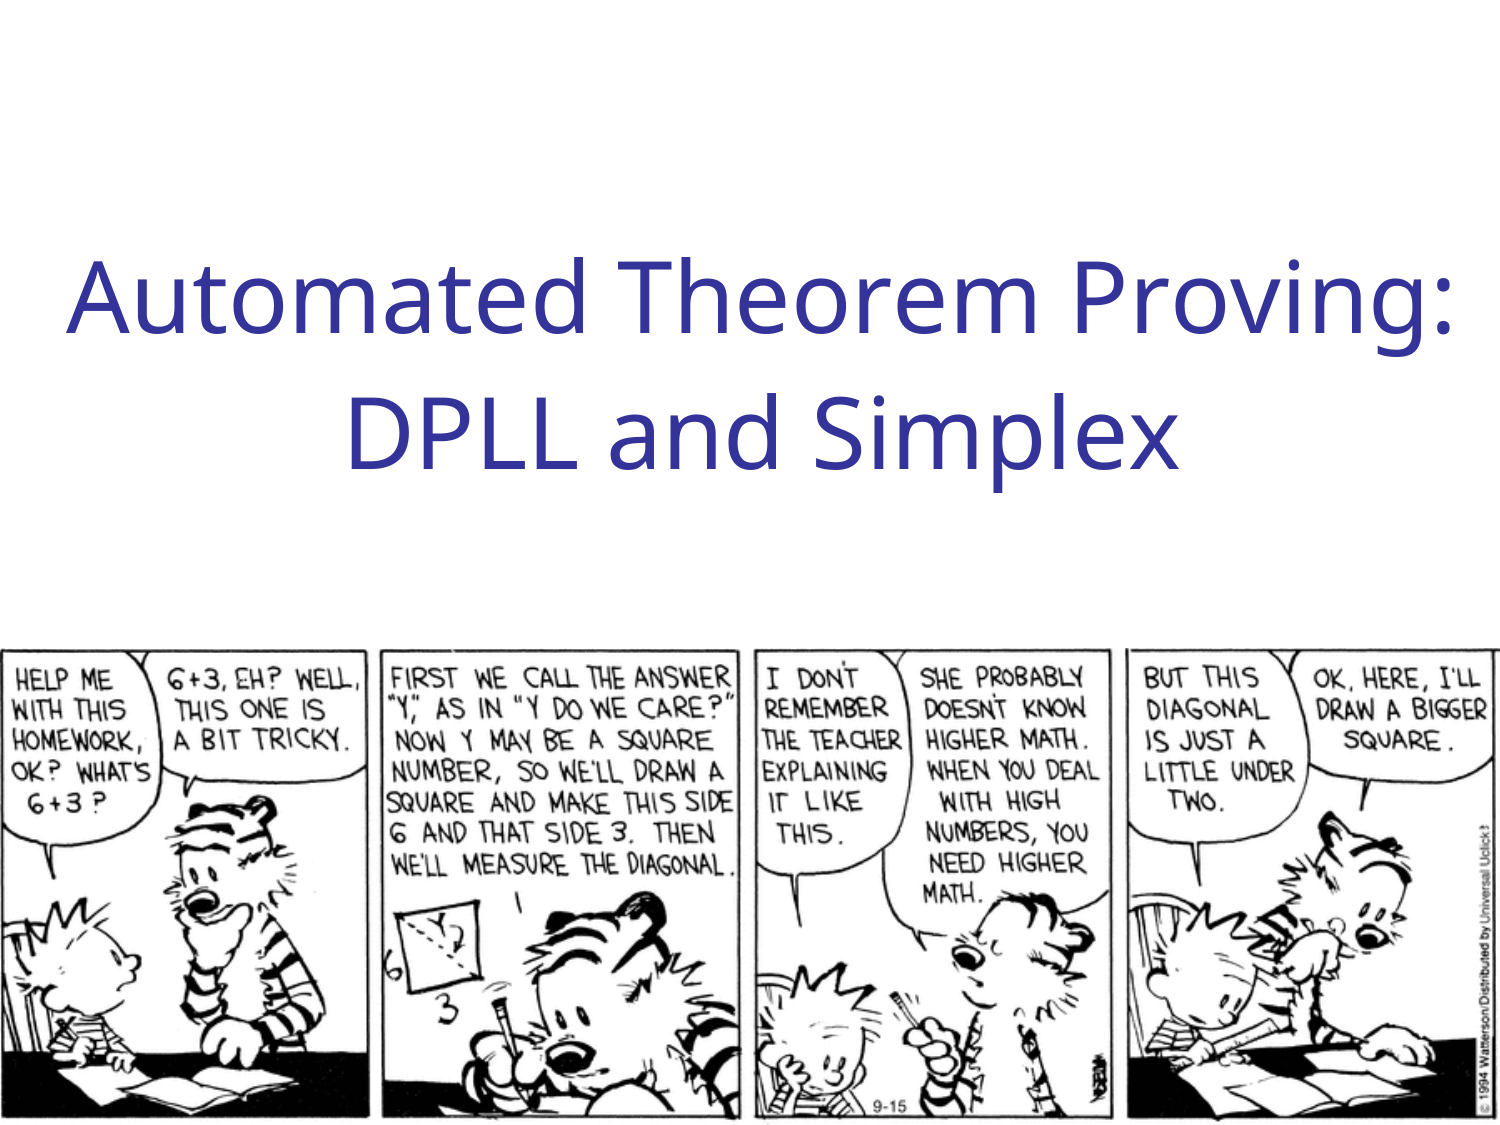

# Automated Theorem Proving: DPLL and Simplex
1